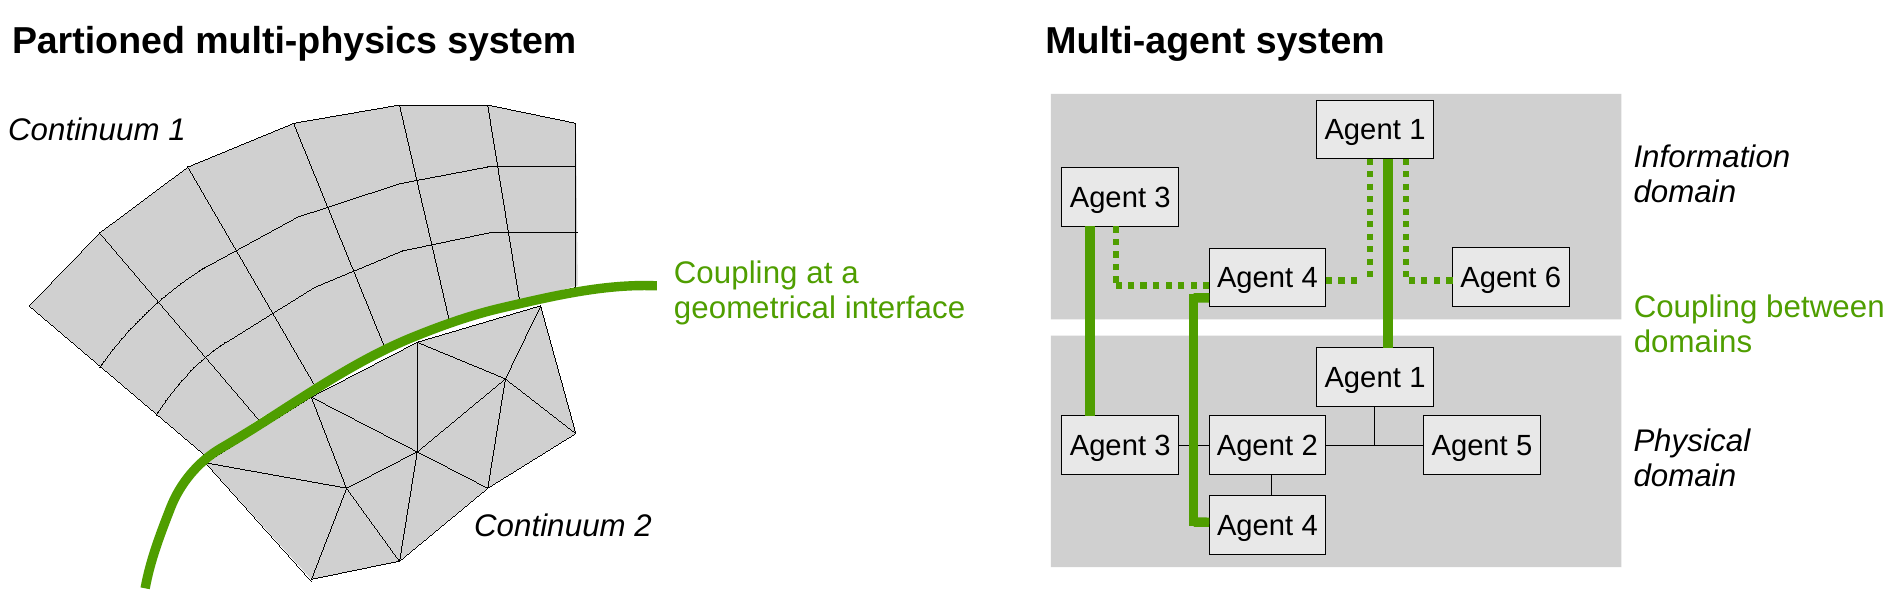

Partioned multi-physics system
Multi-agent system
Agent 1
Continuum 1
Information
domain
Agent 3
Agent 6
Coupling at a geometrical interface
Agent 4
Coupling between domains
Agent 1
Agent 3
Agent 2
Agent 5
Physical
domain
Agent 4
Continuum 2